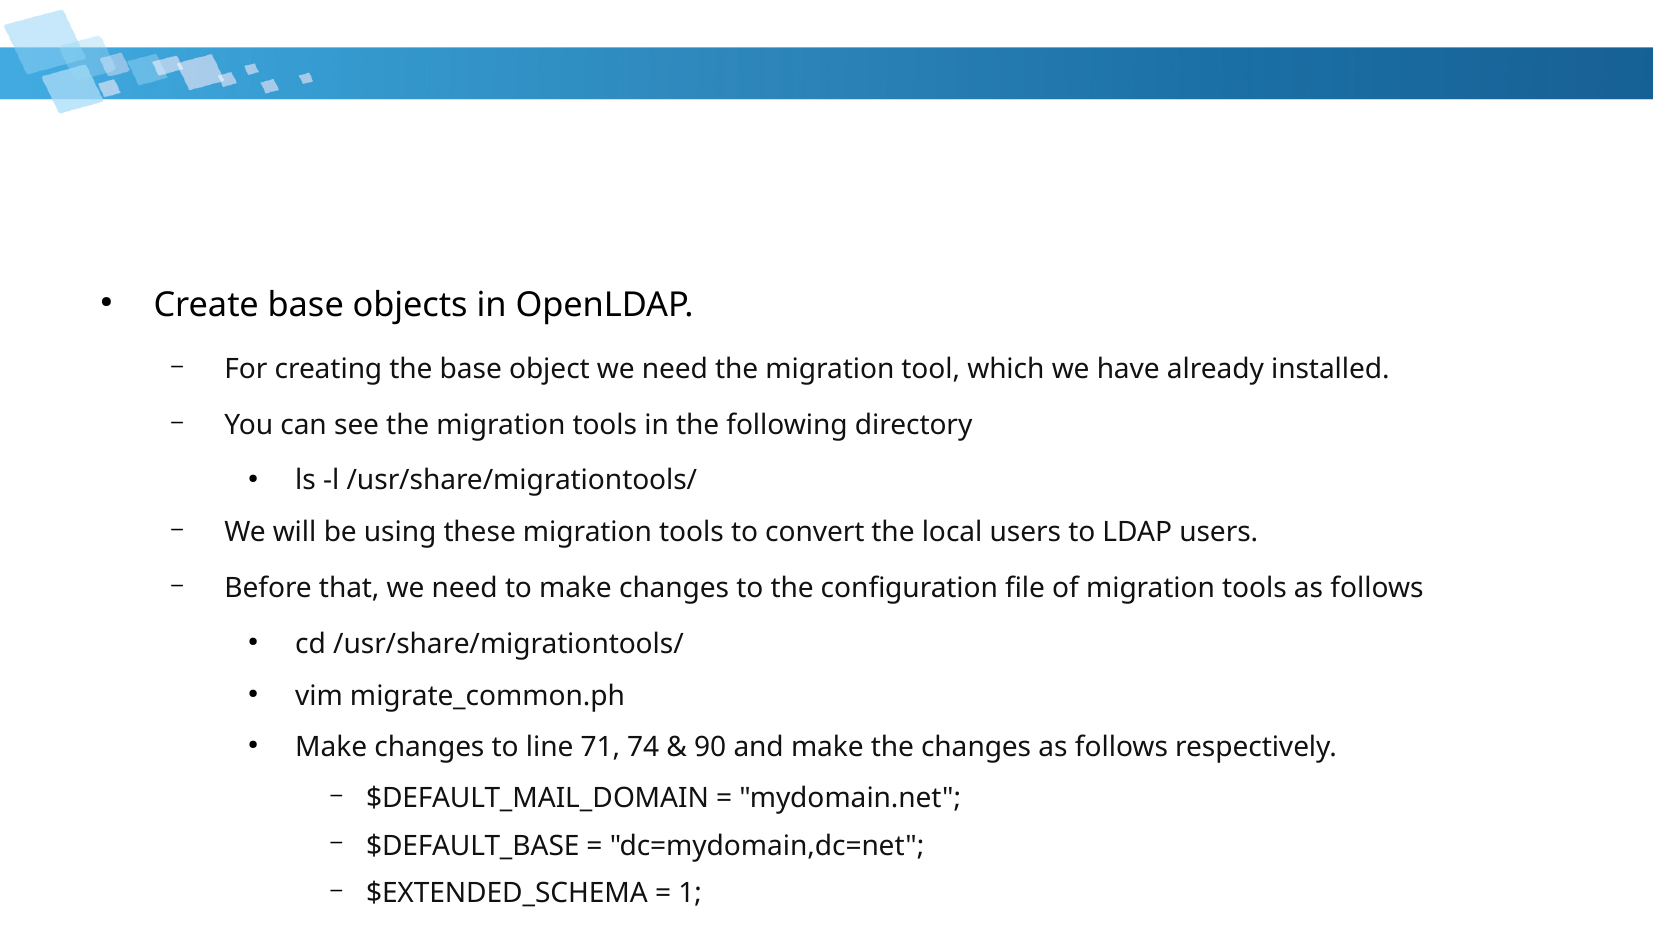

#
Create base objects in OpenLDAP.
For creating the base object we need the migration tool, which we have already installed.
You can see the migration tools in the following directory
ls -l /usr/share/migrationtools/
We will be using these migration tools to convert the local users to LDAP users.
Before that, we need to make changes to the configuration file of migration tools as follows
cd /usr/share/migrationtools/
vim migrate_common.ph
Make changes to line 71, 74 & 90 and make the changes as follows respectively.
$DEFAULT_MAIL_DOMAIN = "mydomain.net";
$DEFAULT_BASE = "dc=mydomain,dc=net";
$EXTENDED_SCHEMA = 1;